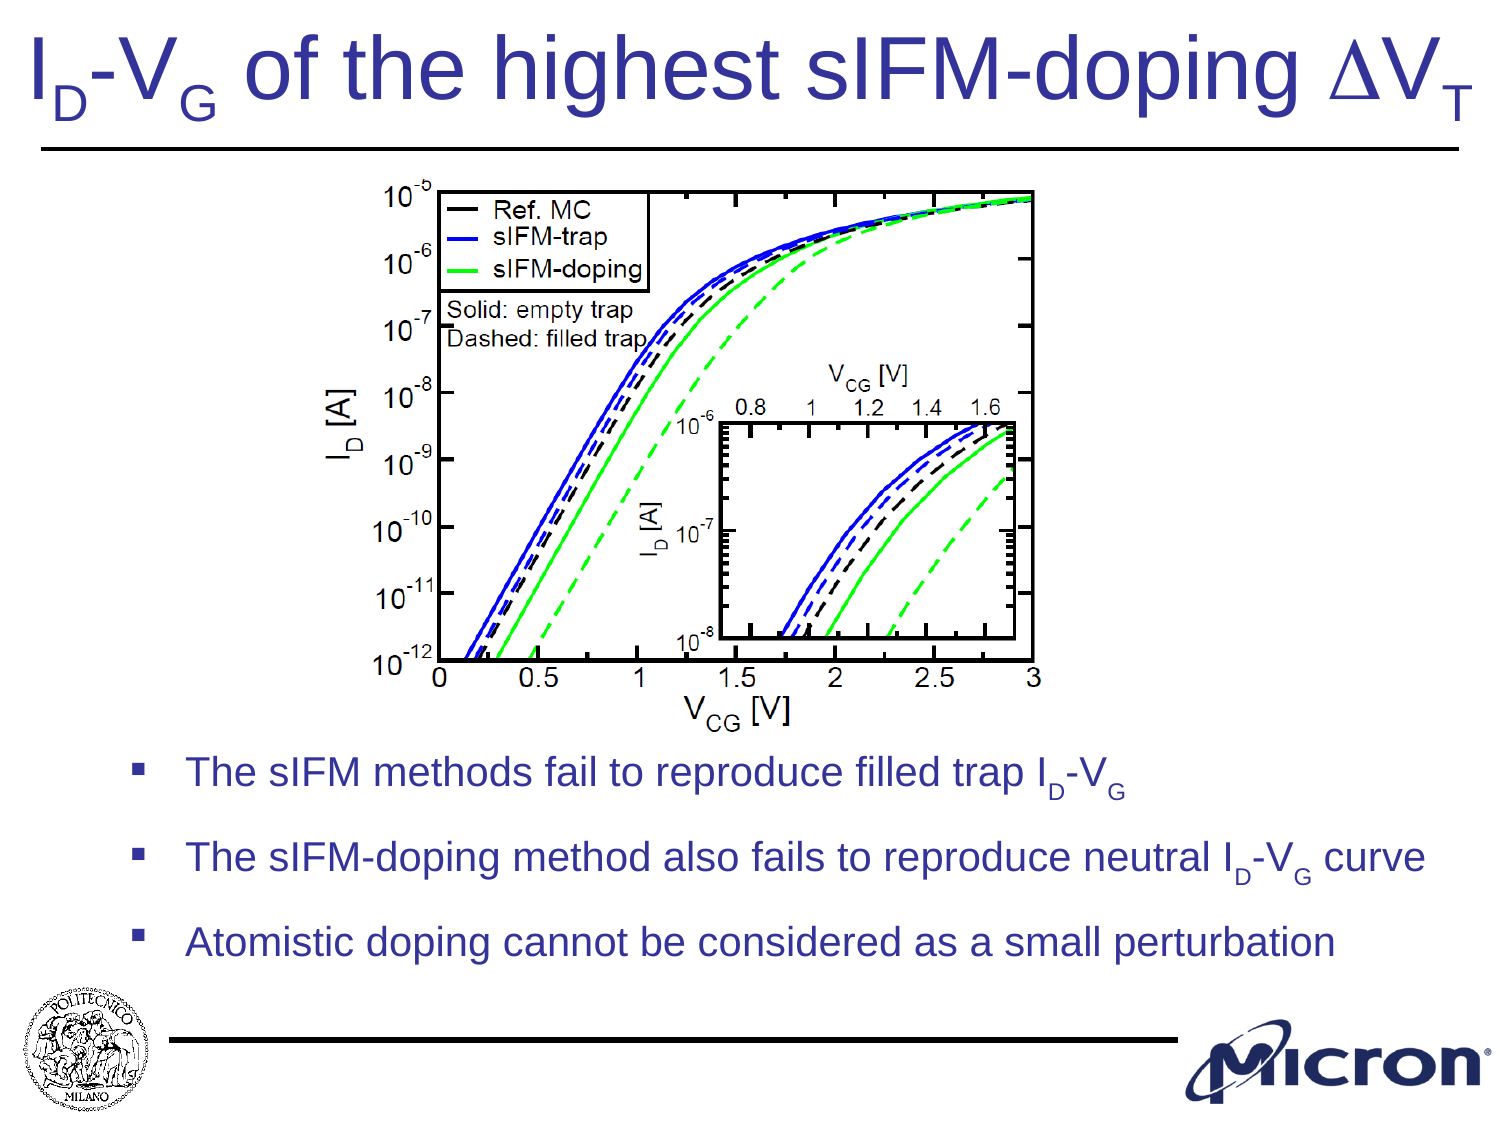

# ID-VG of the highest sIFM-doping VT
The sIFM methods fail to reproduce filled trap ID-VG
The sIFM-doping method also fails to reproduce neutral ID-VG curve
Atomistic doping cannot be considered as a small perturbation